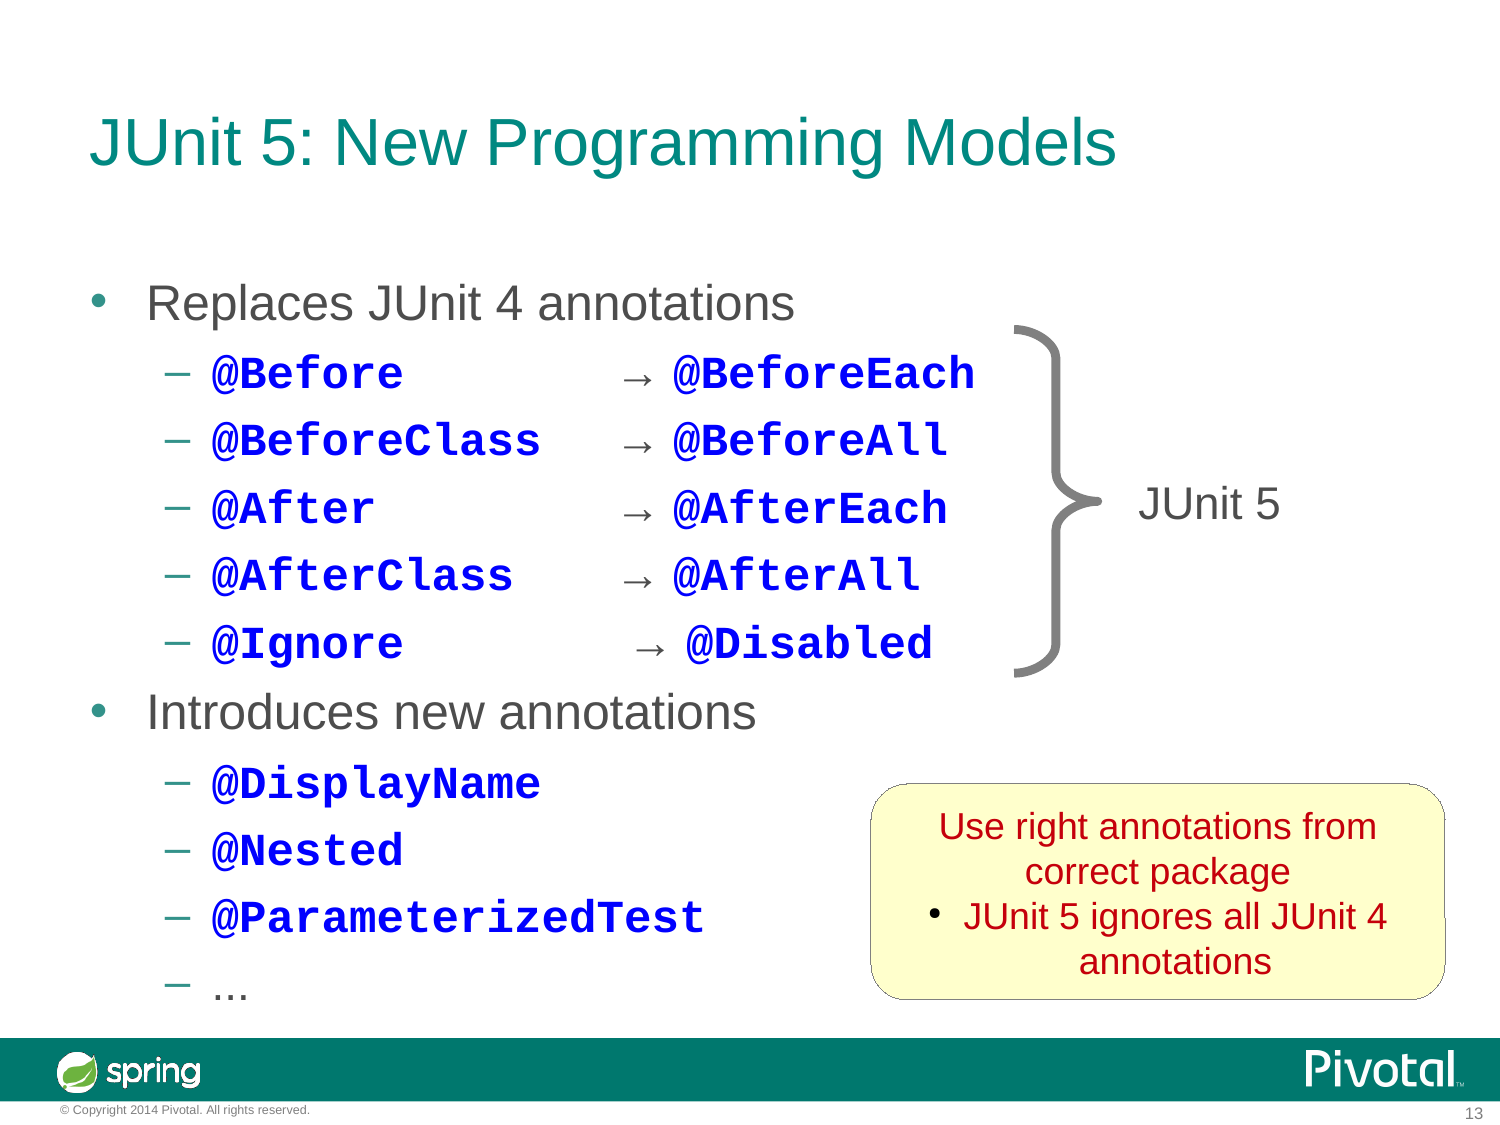

JUnit 5: New Programming Models
# Replaces JUnit 4 annotations
@Before		 	→ @BeforeEach
@BeforeClass	→ @BeforeAll
@After				→ @AfterEach
@AfterClass		→ @AfterAll
@Ignore			 → @Disabled
Introduces new annotations
@DisplayName
@Nested
@ParameterizedTest
...
JUnit 5
Use right annotations from correct package
JUnit 5 ignores all JUnit 4 annotations